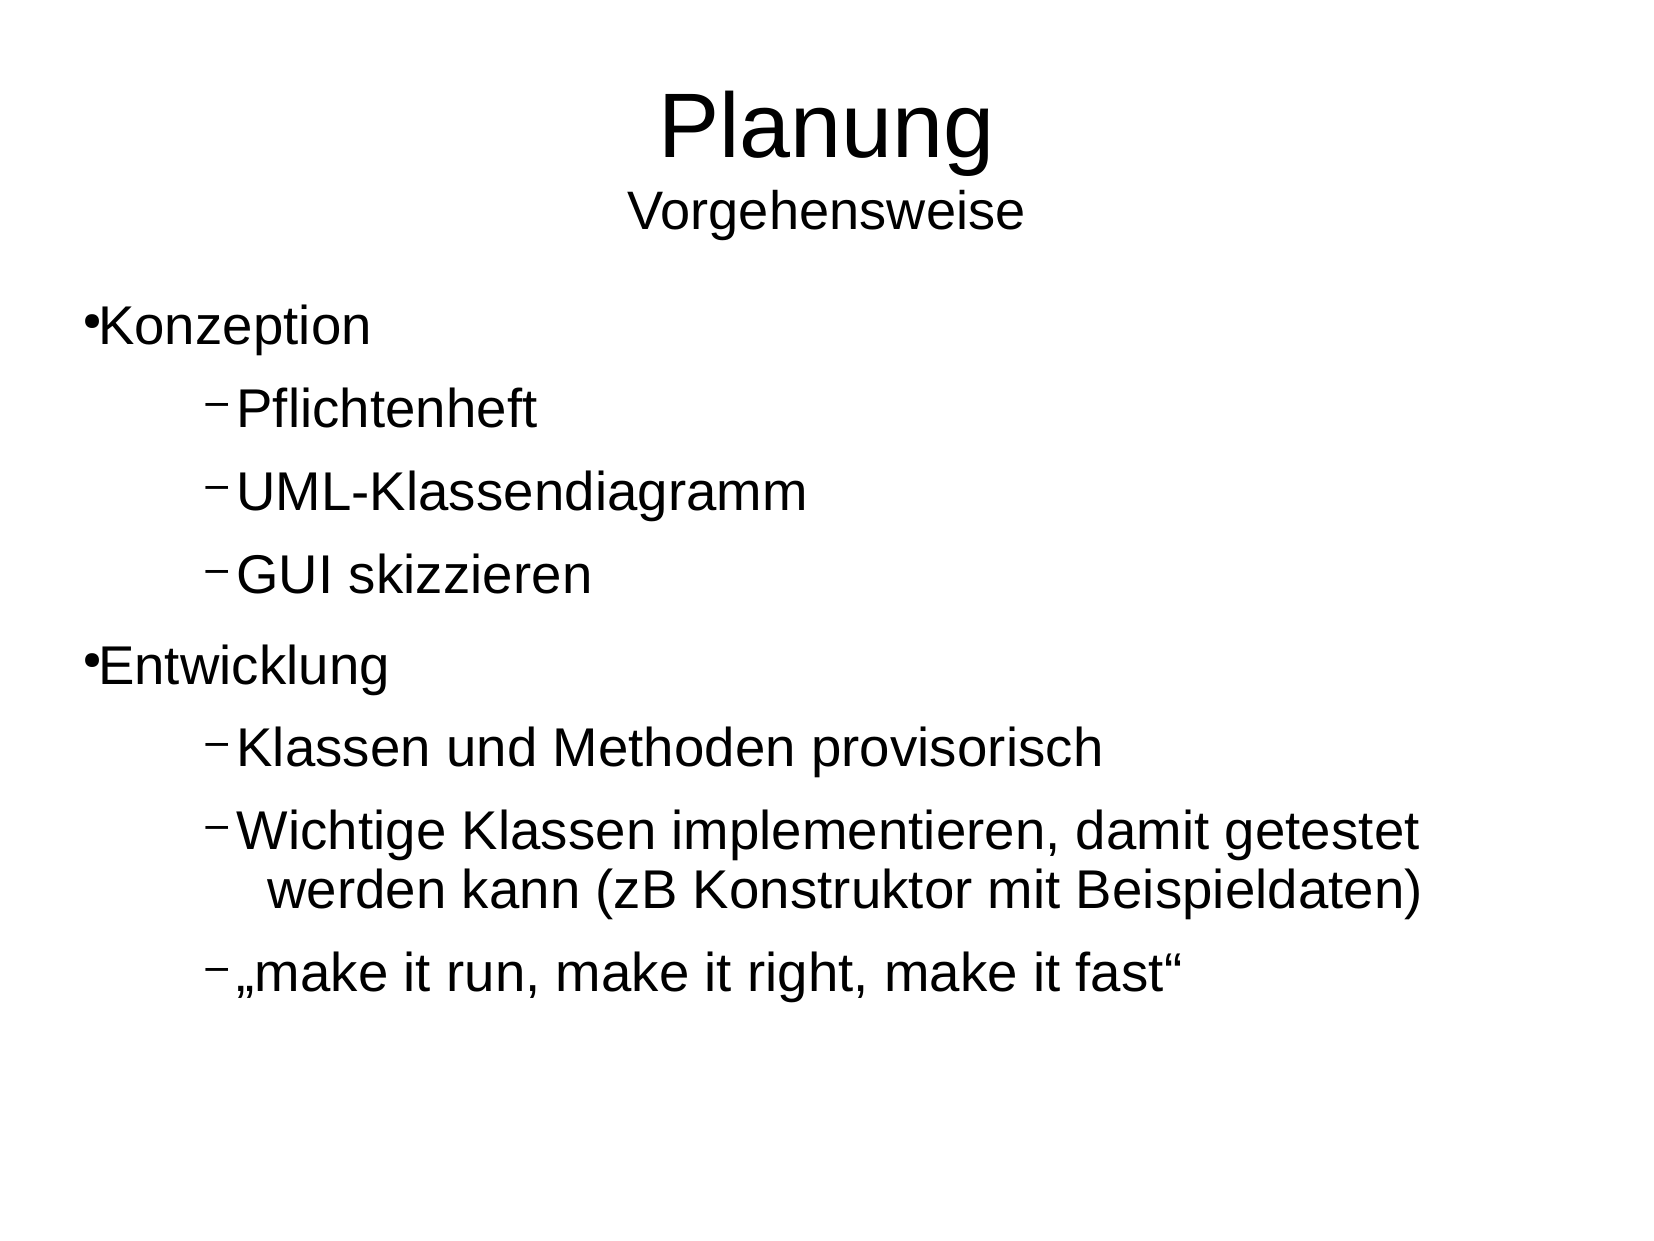

# Planung Vorgehensweise
Konzeption
Pflichtenheft
UML-Klassendiagramm
GUI skizzieren
Entwicklung
Klassen und Methoden provisorisch
Wichtige Klassen implementieren, damit getestet werden kann (zB Konstruktor mit Beispieldaten)
„make it run, make it right, make it fast“